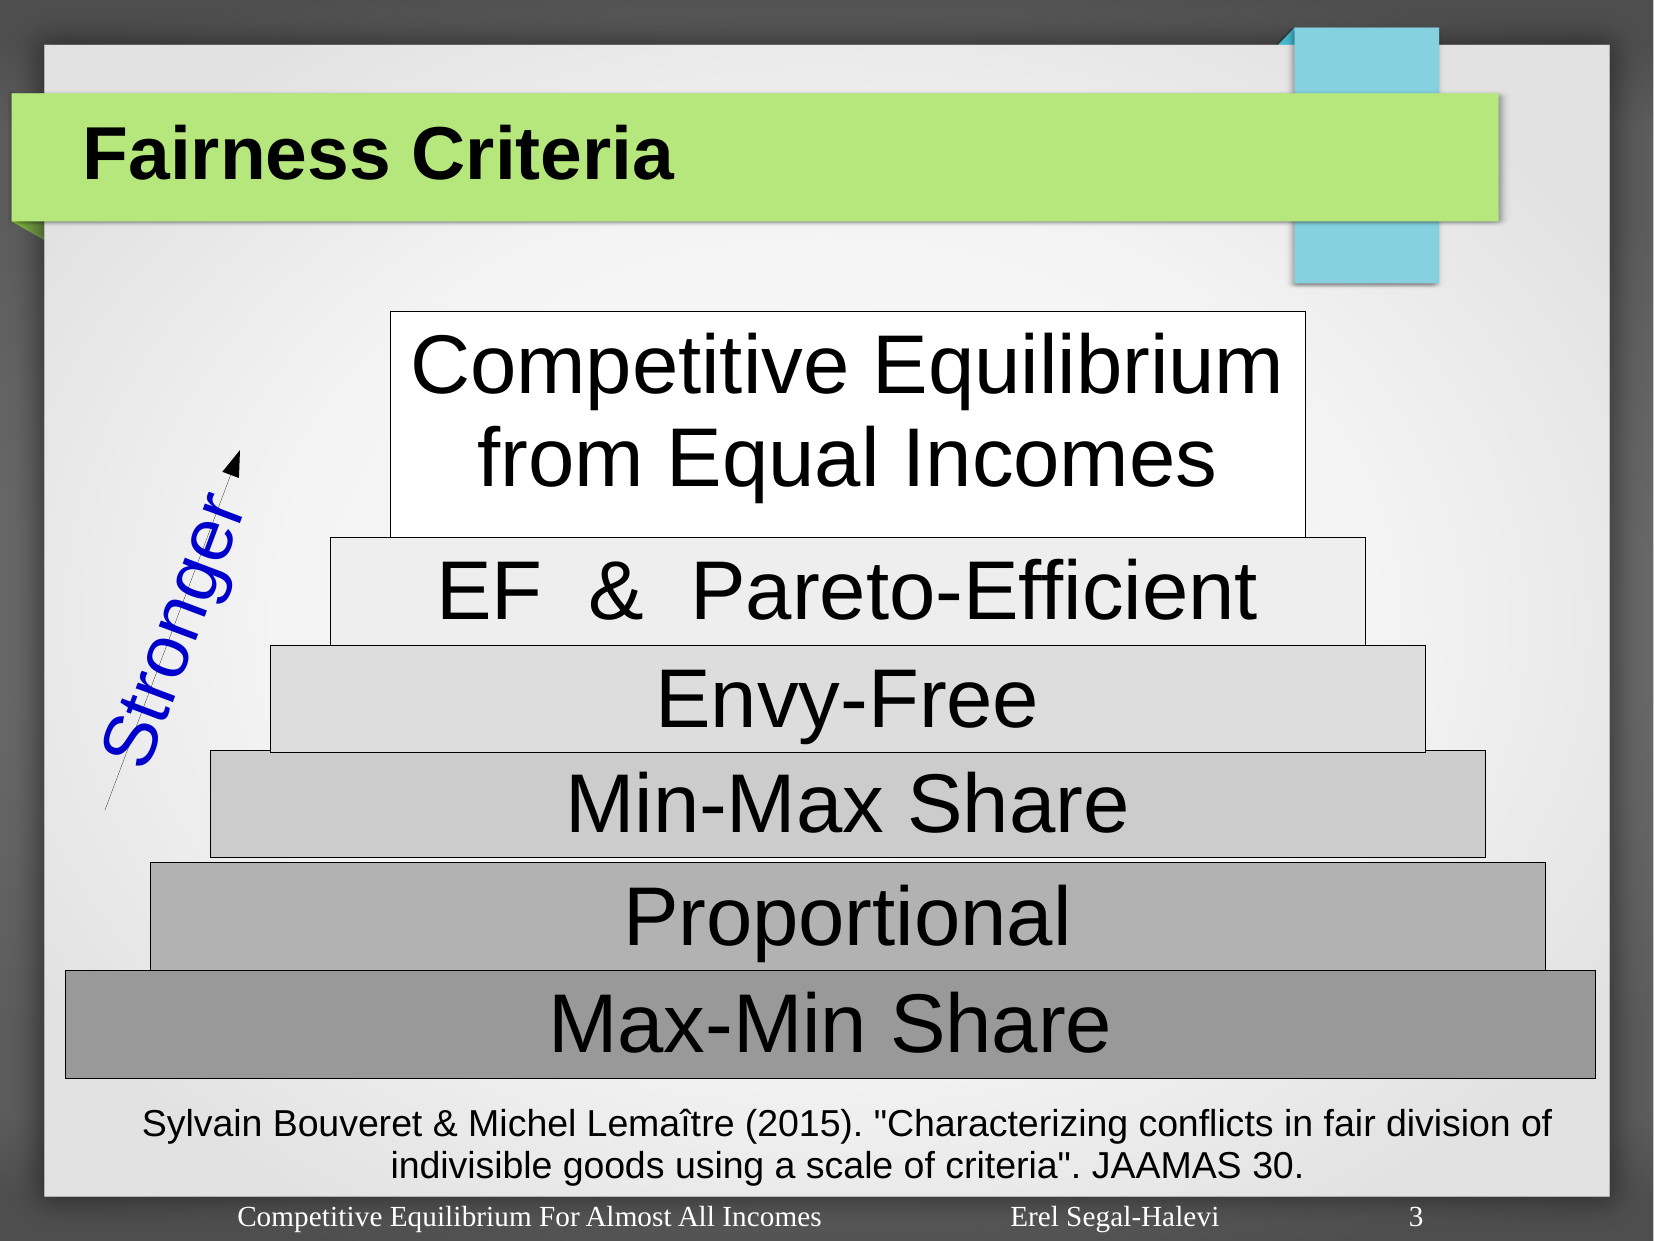

# Fairness Criteria
Competitive Equilibrium from Equal Incomes
Stronger
EF & Pareto-Efficient
Envy-Free
Min-Max Share
Proportional
Max-Min Share
Sylvain Bouveret & Michel Lemaître (2015). "Characterizing conflicts in fair division of indivisible goods using a scale of criteria". JAAMAS 30.